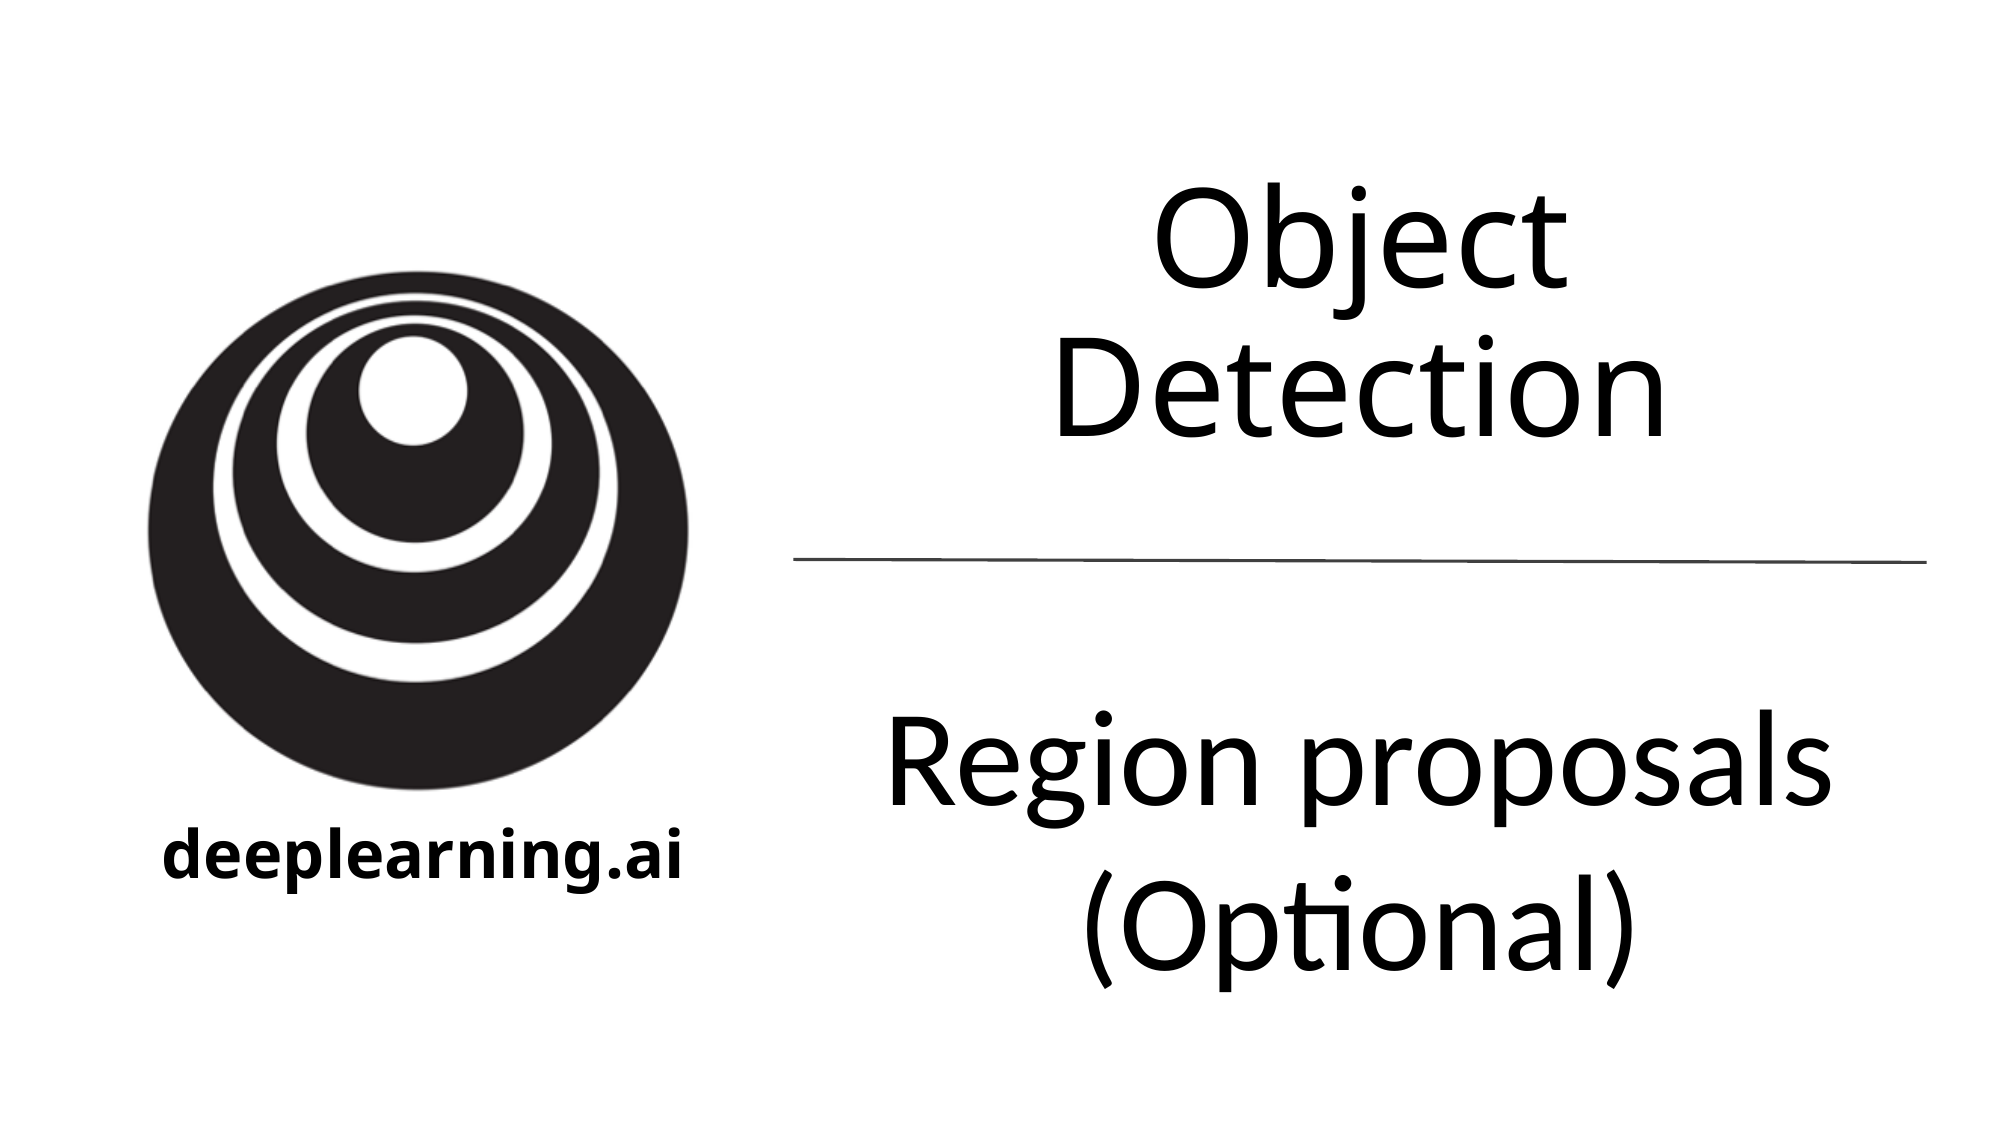

# Object Detection
deeplearning.ai
Region proposals
(Optional)